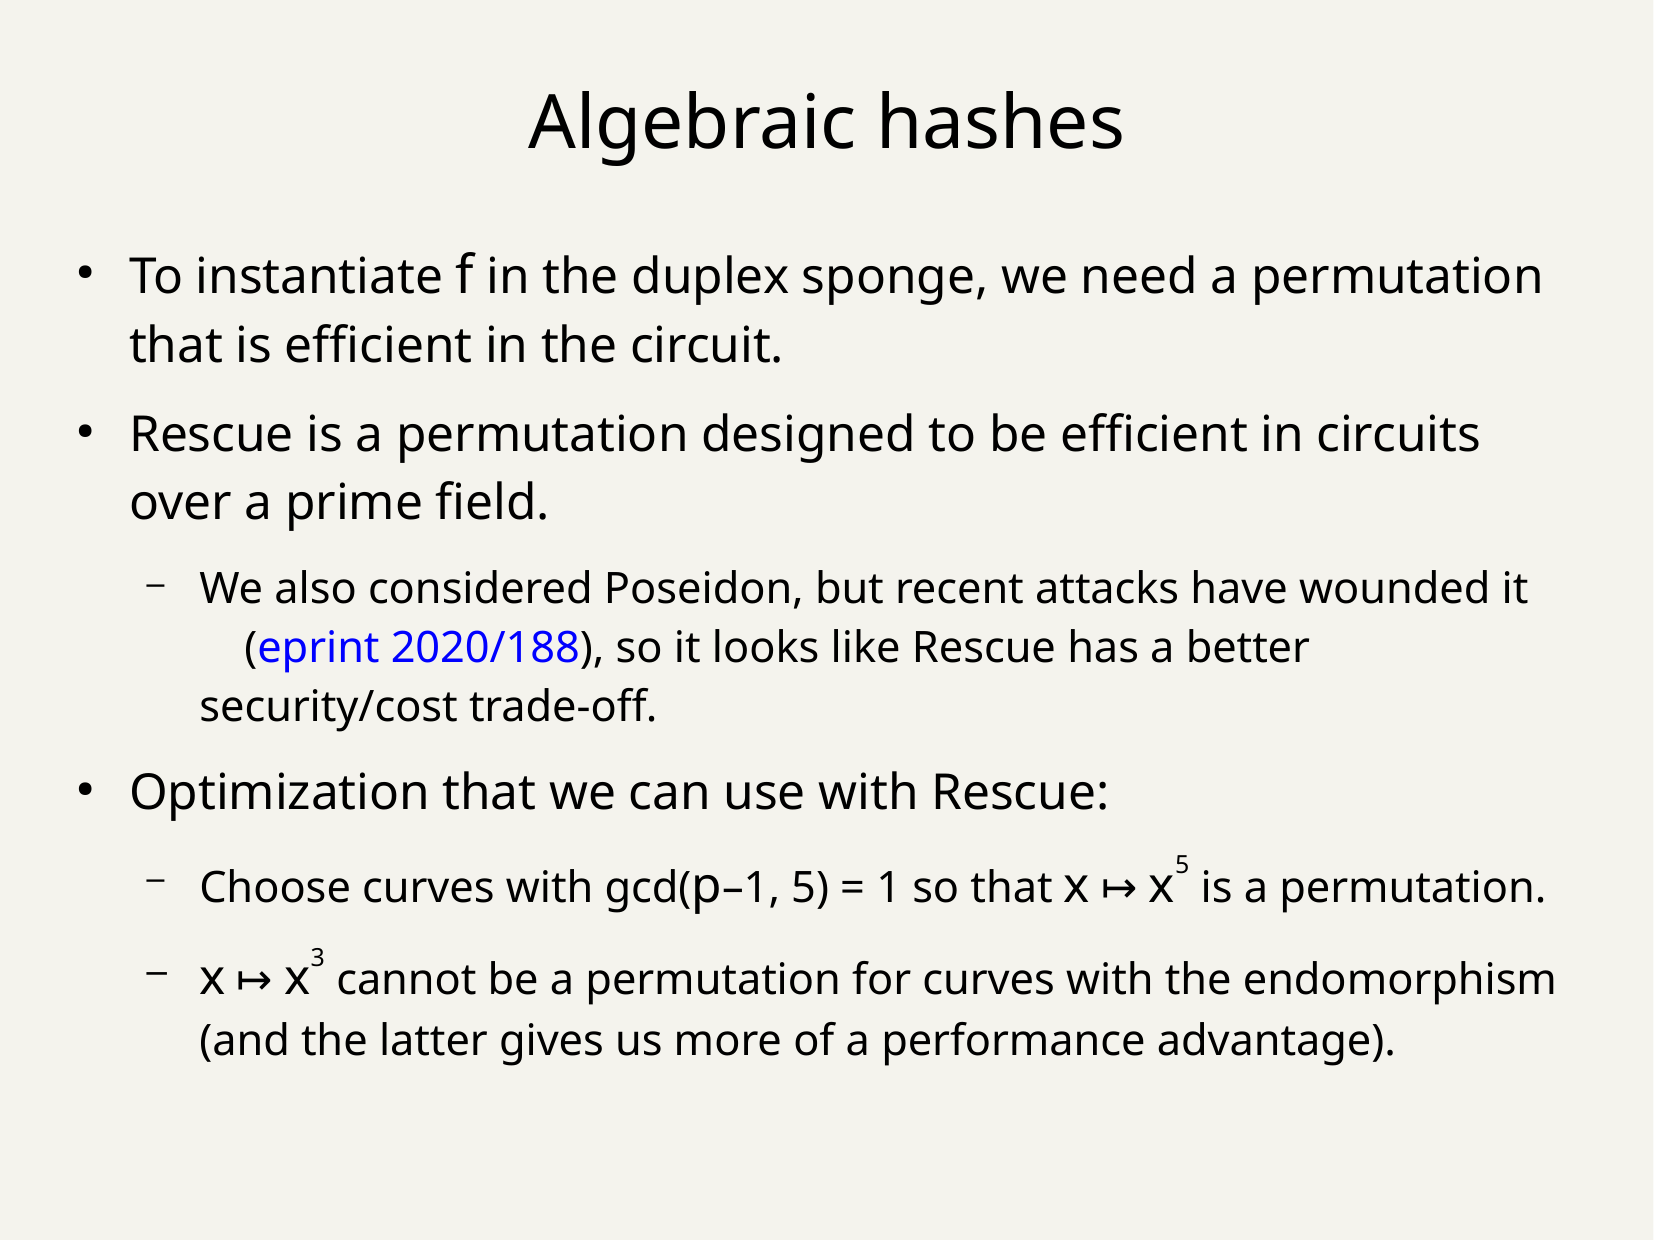

# Algebraic hashes
To instantiate f in the duplex sponge, we need a permutation that is efficient in the circuit.
Rescue is a permutation designed to be efficient in circuits over a prime field.
We also considered Poseidon, but recent attacks have wounded it (eprint 2020/188), so it looks like Rescue has a better security/cost trade-off.
Optimization that we can use with Rescue:
Choose curves with gcd(p–1, 5) = 1 so that x ↦ x5 is a permutation.
x ↦ x3 cannot be a permutation for curves with the endomorphism (and the latter gives us more of a performance advantage).